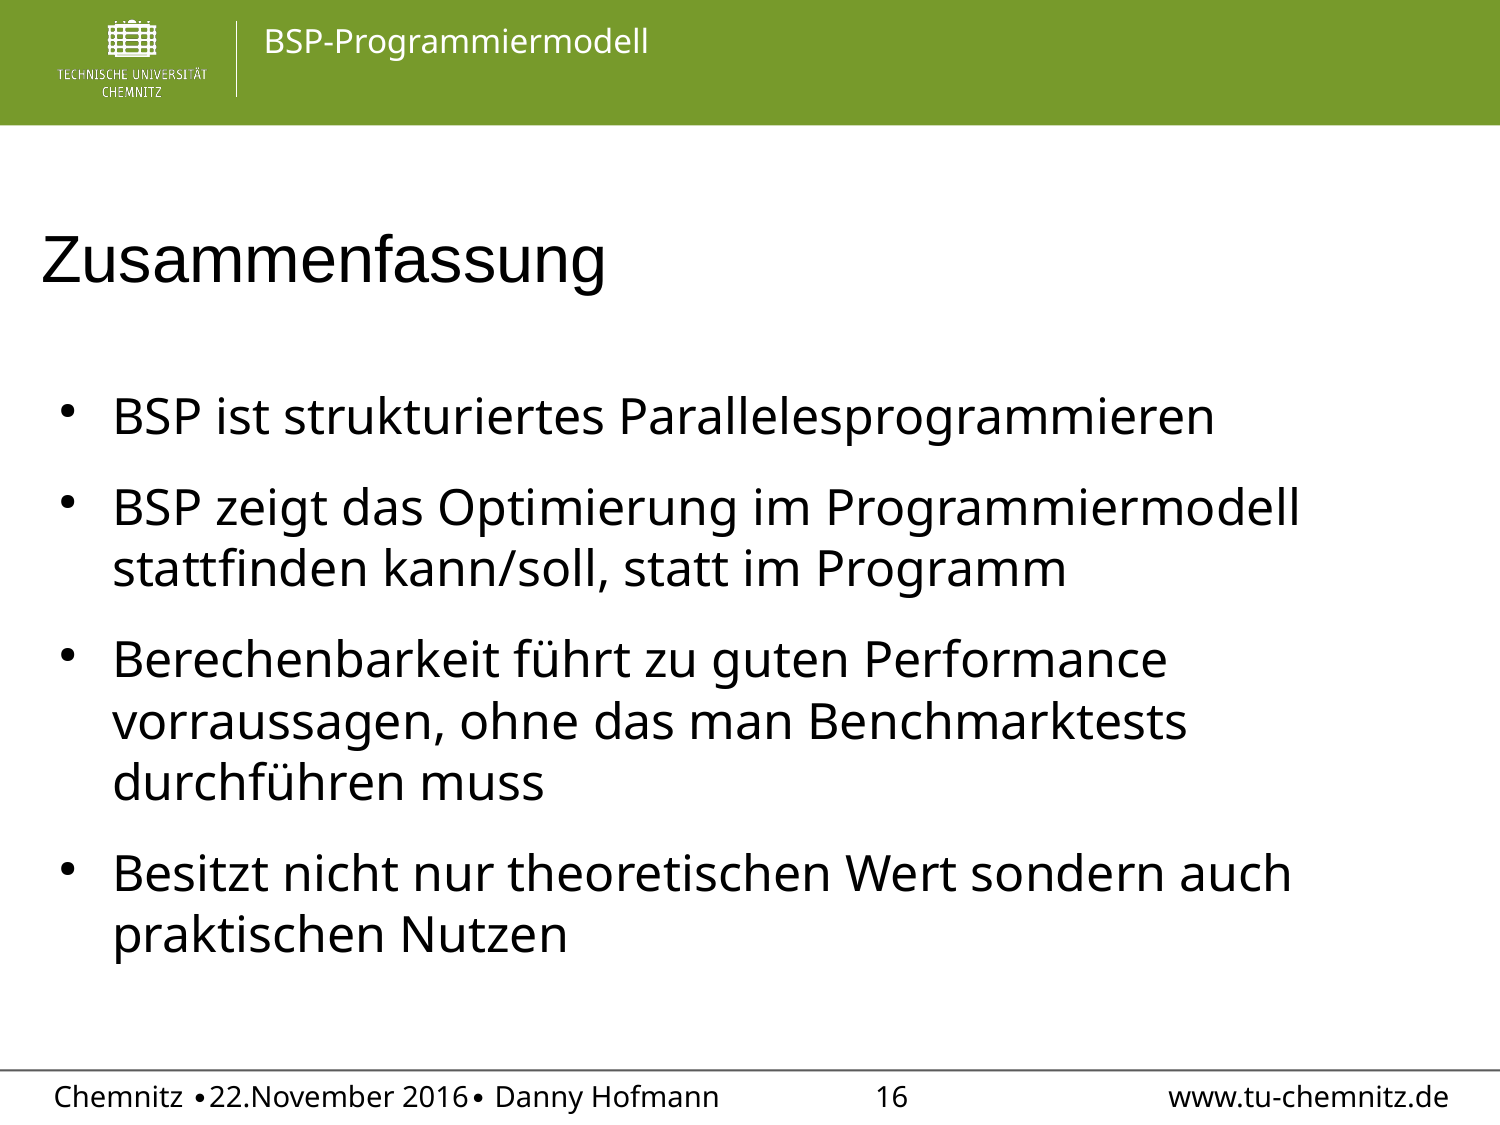

# Zusammenfassung
BSP ist strukturiertes Parallelesprogrammieren
BSP zeigt das Optimierung im Programmiermodell stattfinden kann/soll, statt im Programm
Berechenbarkeit führt zu guten Performance vorraussagen, ohne das man Benchmarktests durchführen muss
Besitzt nicht nur theoretischen Wert sondern auch praktischen Nutzen